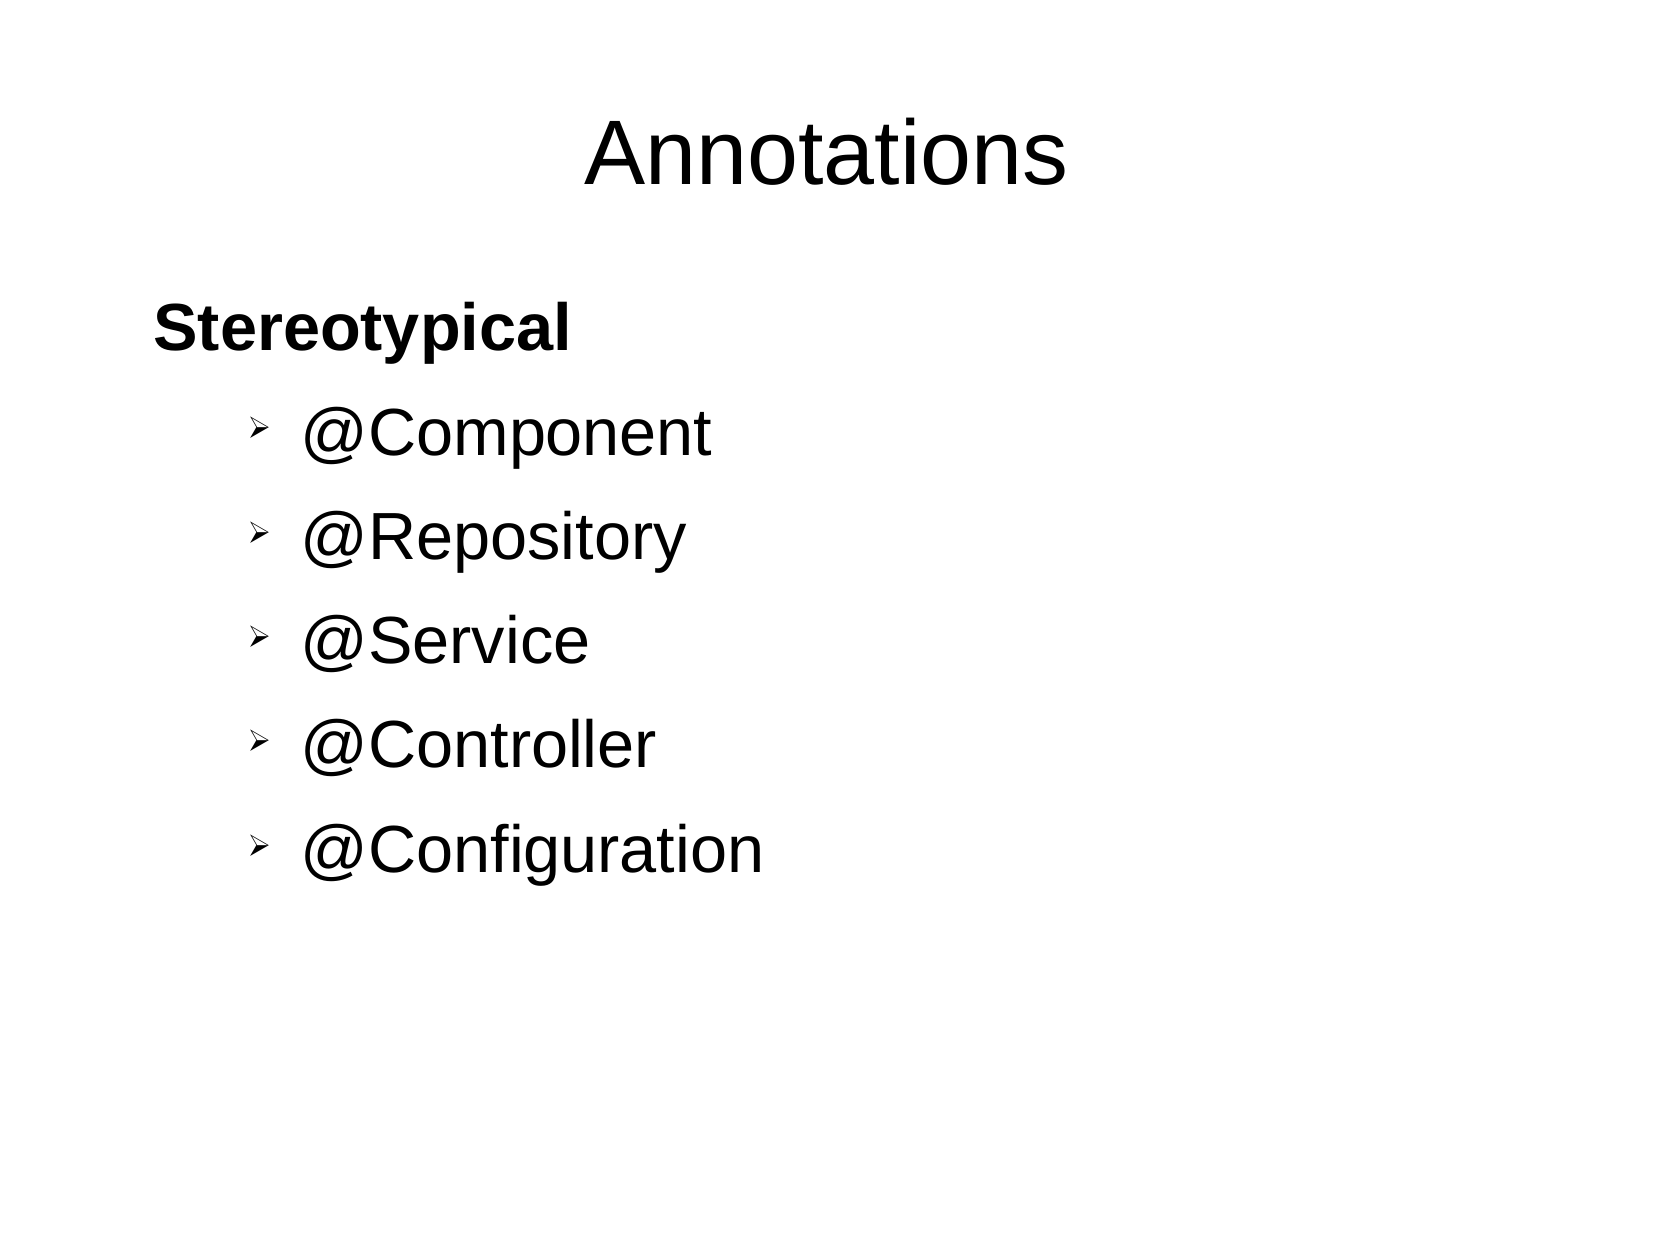

# Annotations
Stereotypical
@Component
@Repository
@Service
@Controller
@Configuration